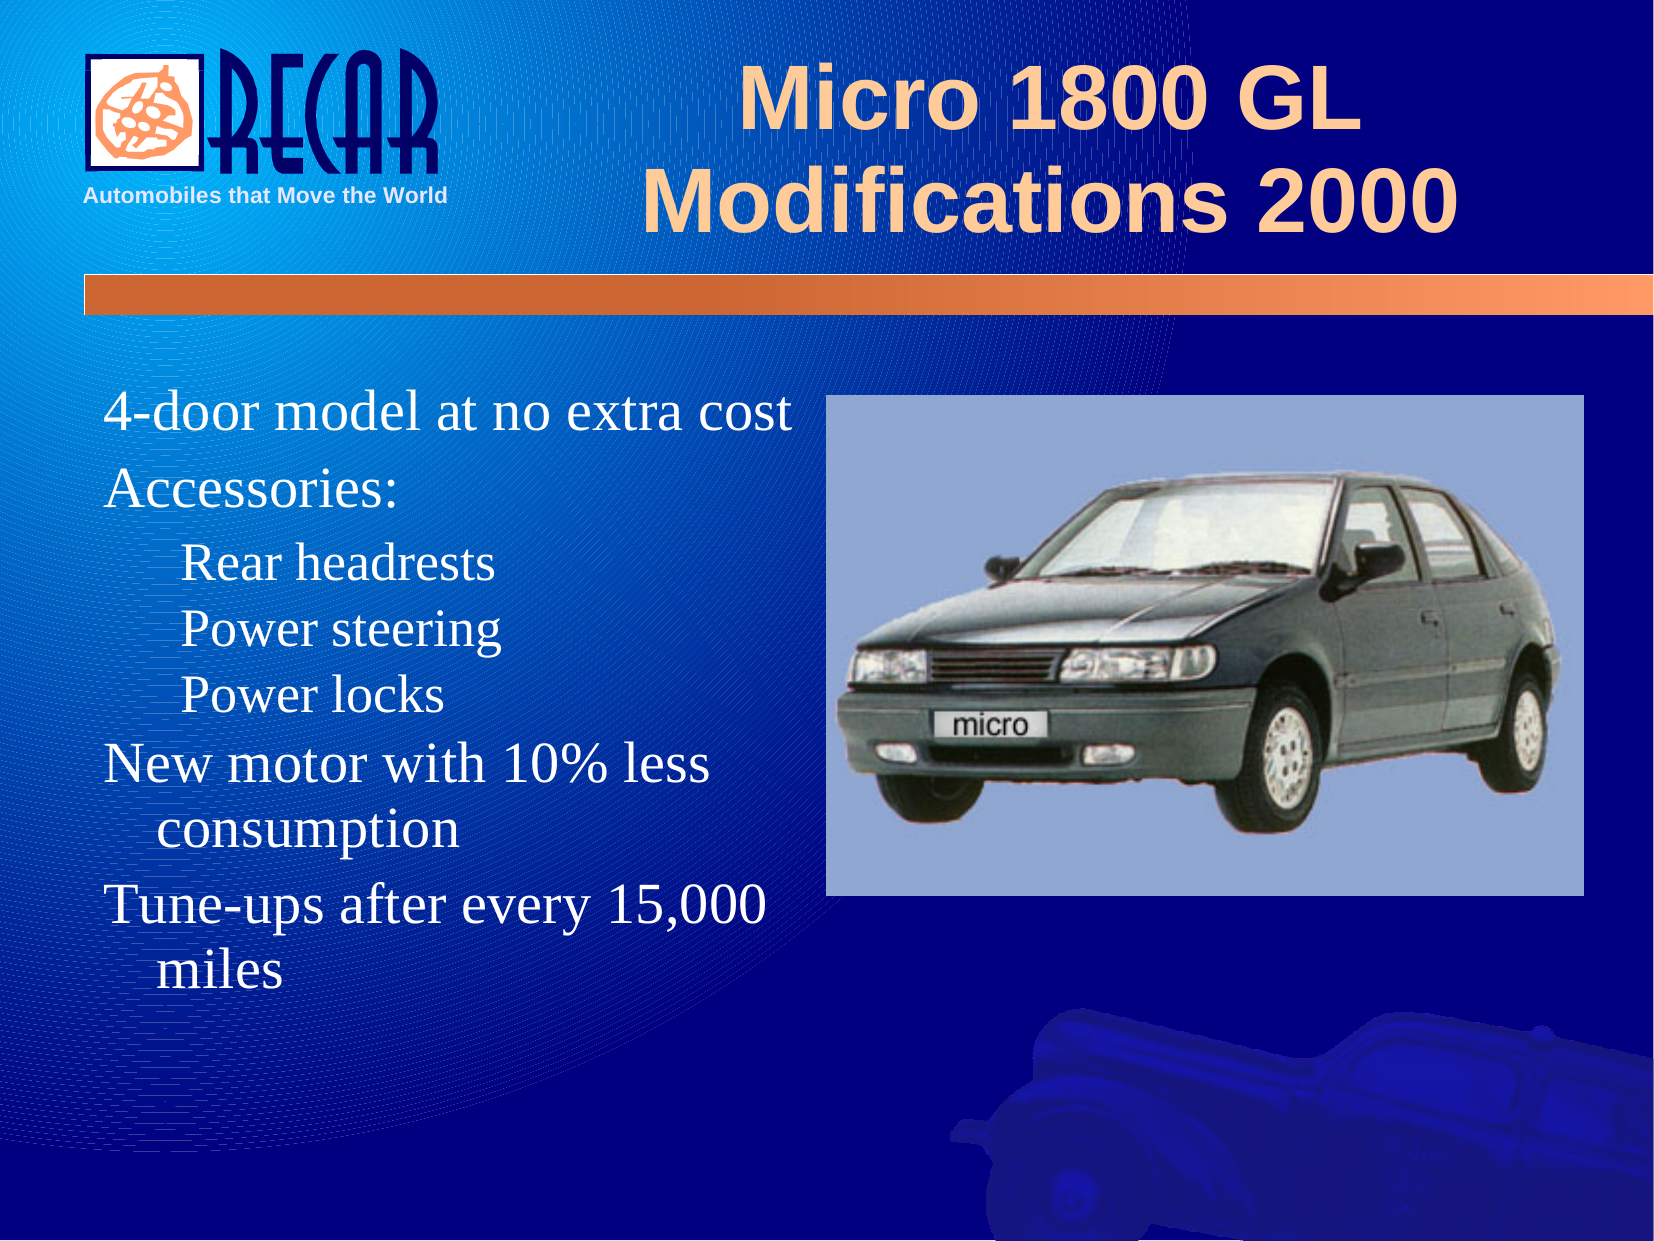

# Micro 1800 GL Modifications 2000
4-door model at no extra cost
Accessories:
Rear headrests
Power steering
Power locks
New motor with 10% less consumption
Tune-ups after every 15,000 miles